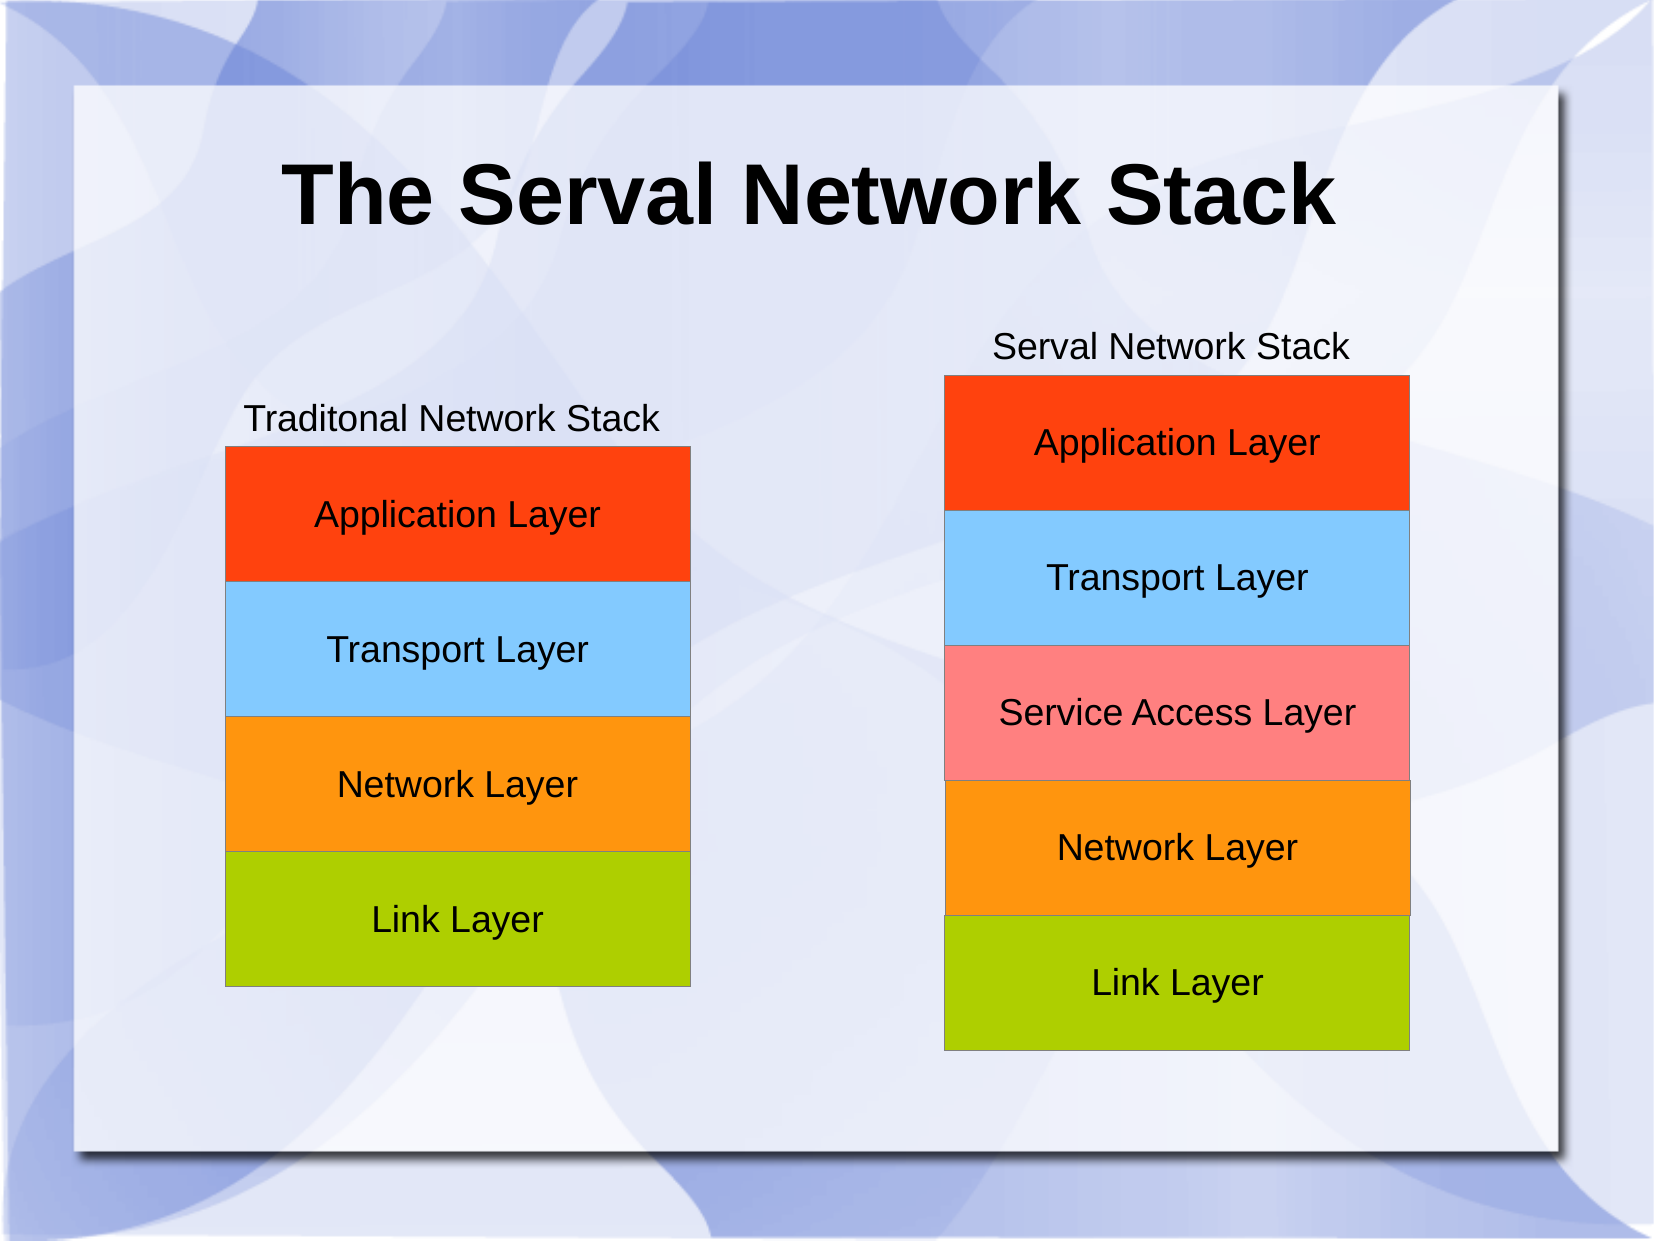

# The Serval Network Stack
Serval Network Stack
Application Layer
Traditonal Network Stack
Application Layer
Transport Layer
Transport Layer
Service Access Layer
Network Layer
Network Layer
Link Layer
Link Layer